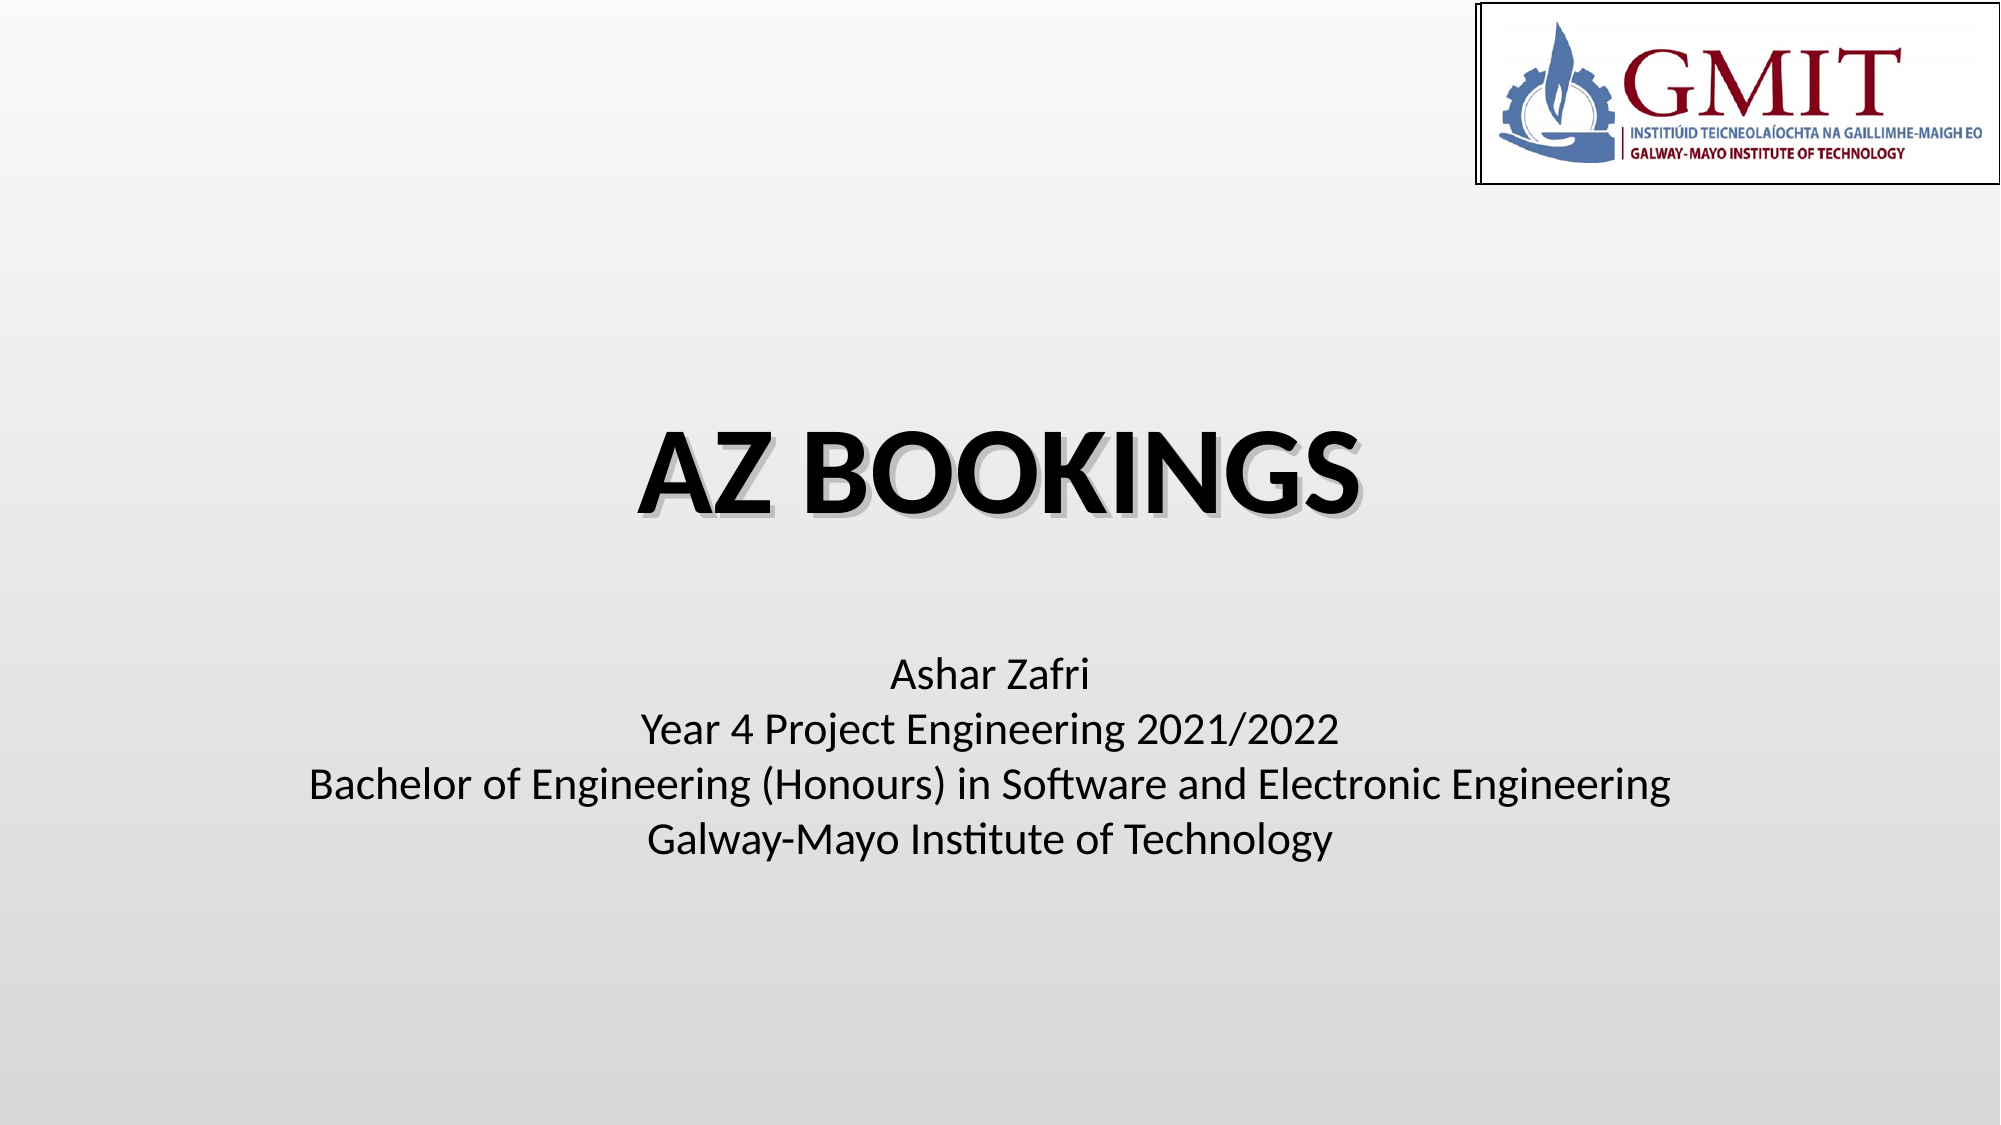

# AZ BOOKINGS
Ashar Zafri
Year 4 Project Engineering 2021/2022
Bachelor of Engineering (Honours) in Software and Electronic Engineering
Galway-Mayo Institute of Technology